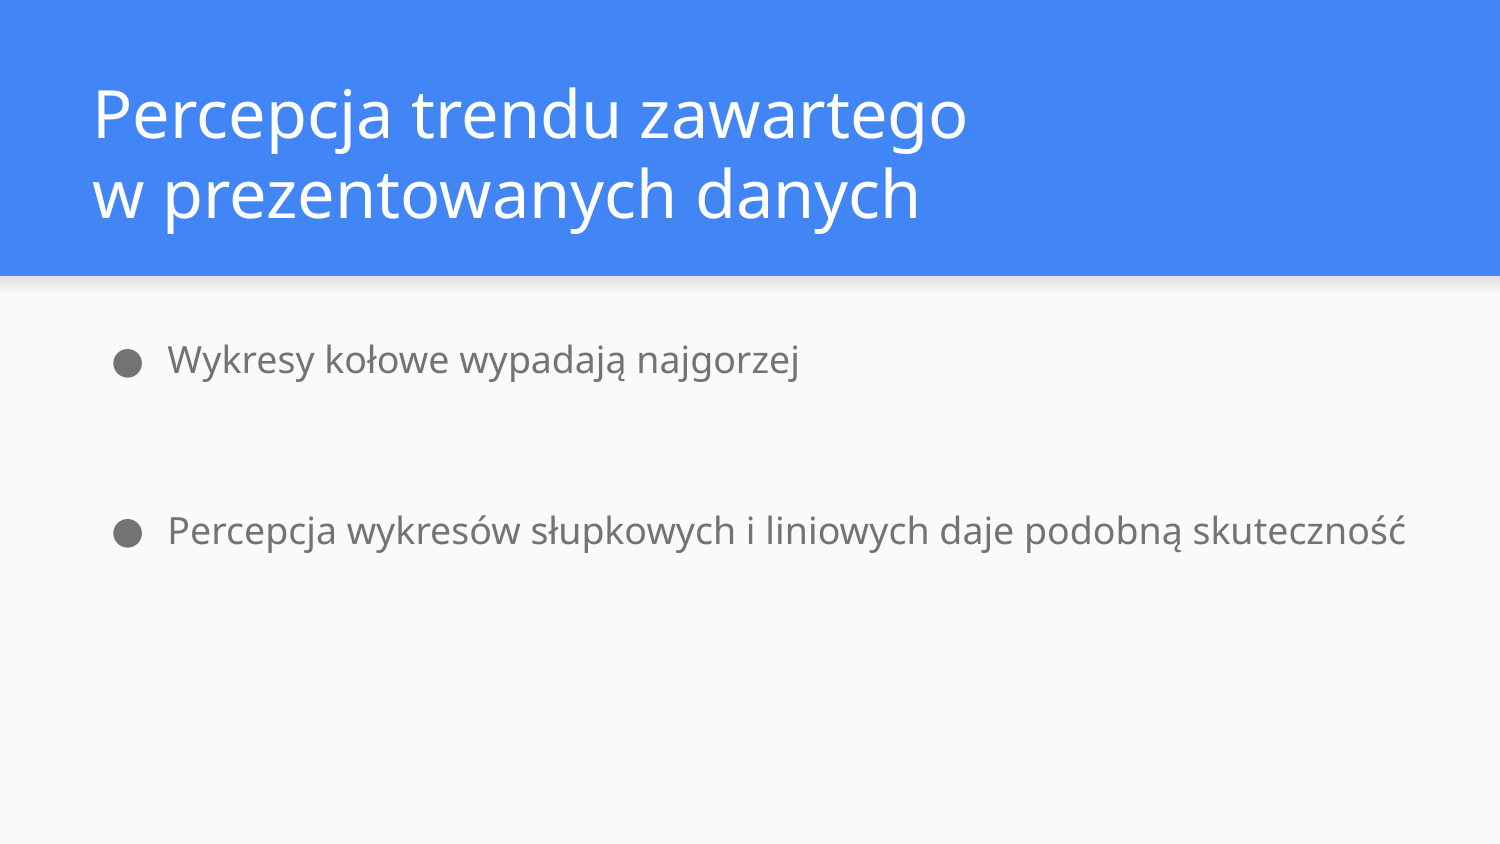

# Percepcja trendu zawartego w prezentowanych danych
Wykresy kołowe wypadają najgorzej
Percepcja wykresów słupkowych i liniowych daje podobną skuteczność